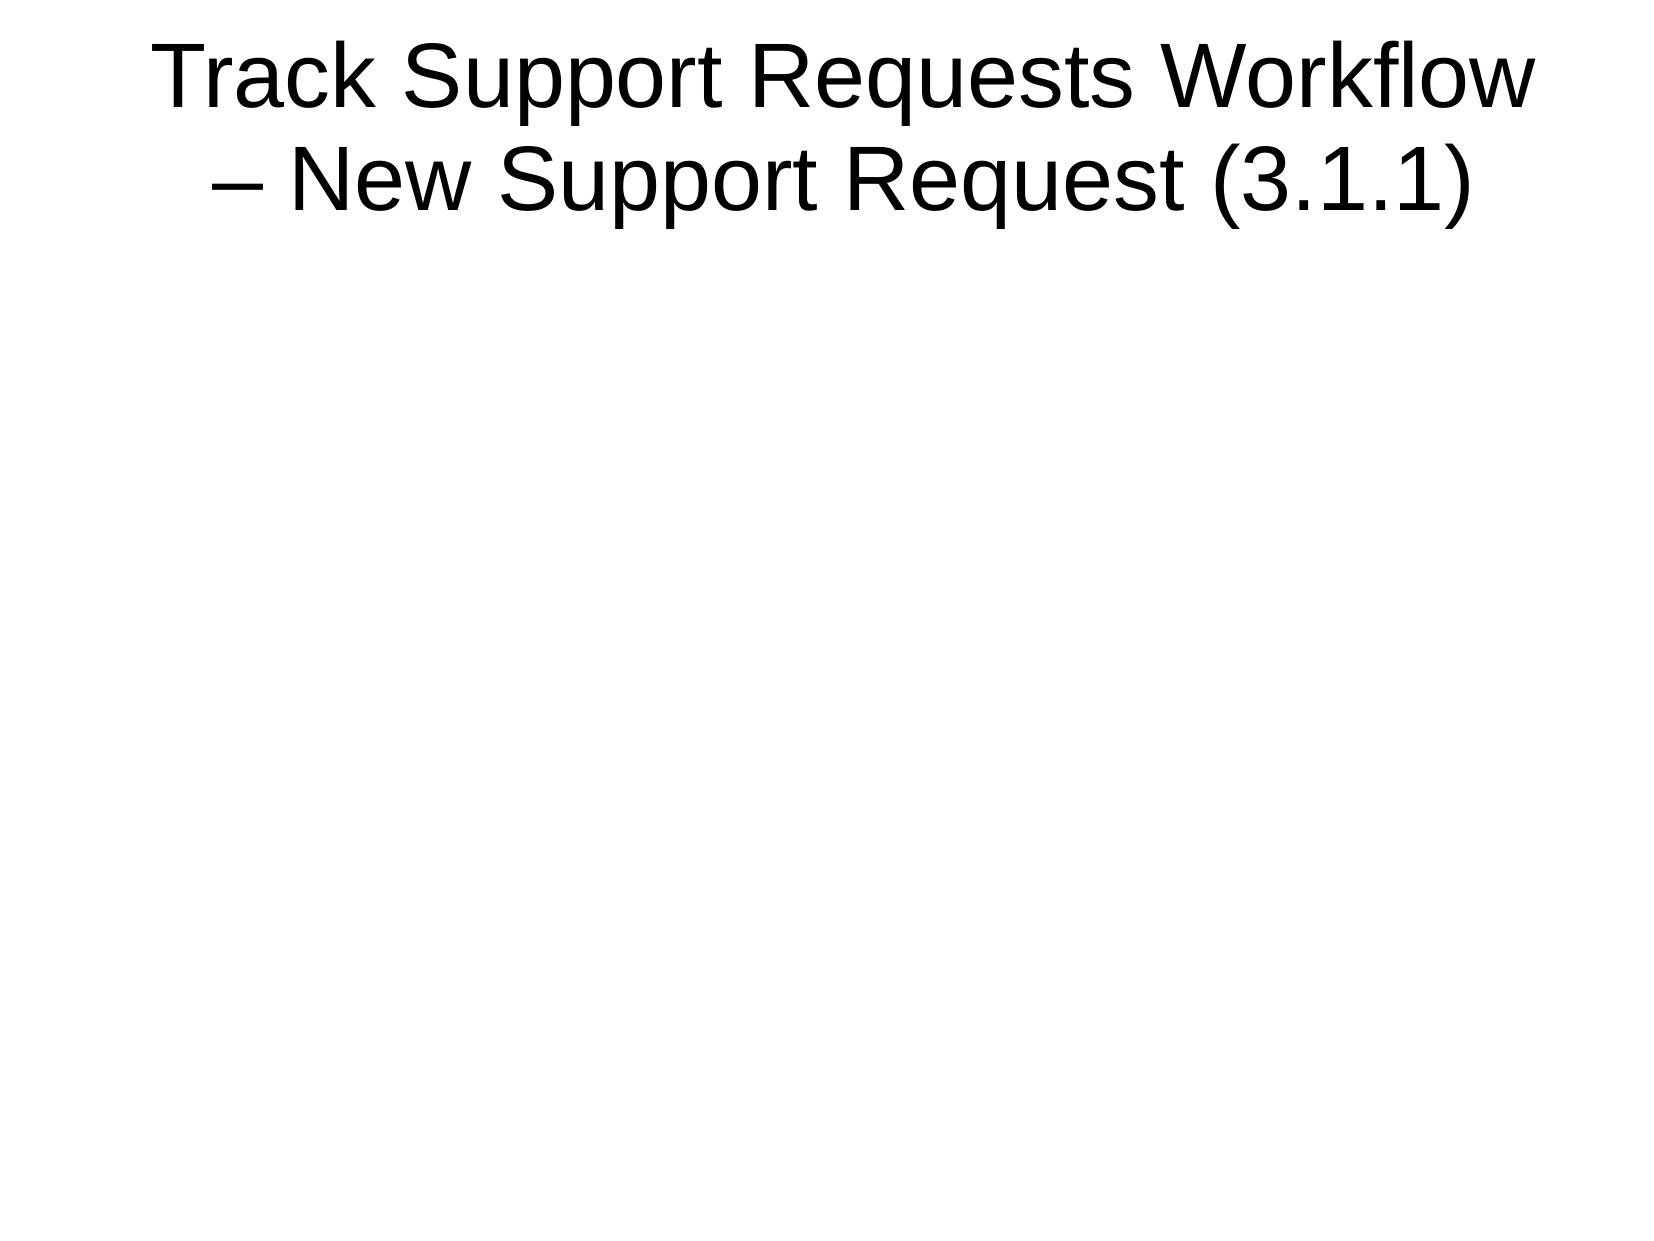

# Track Support Requests Workflow – New Support Request (3.1.1)